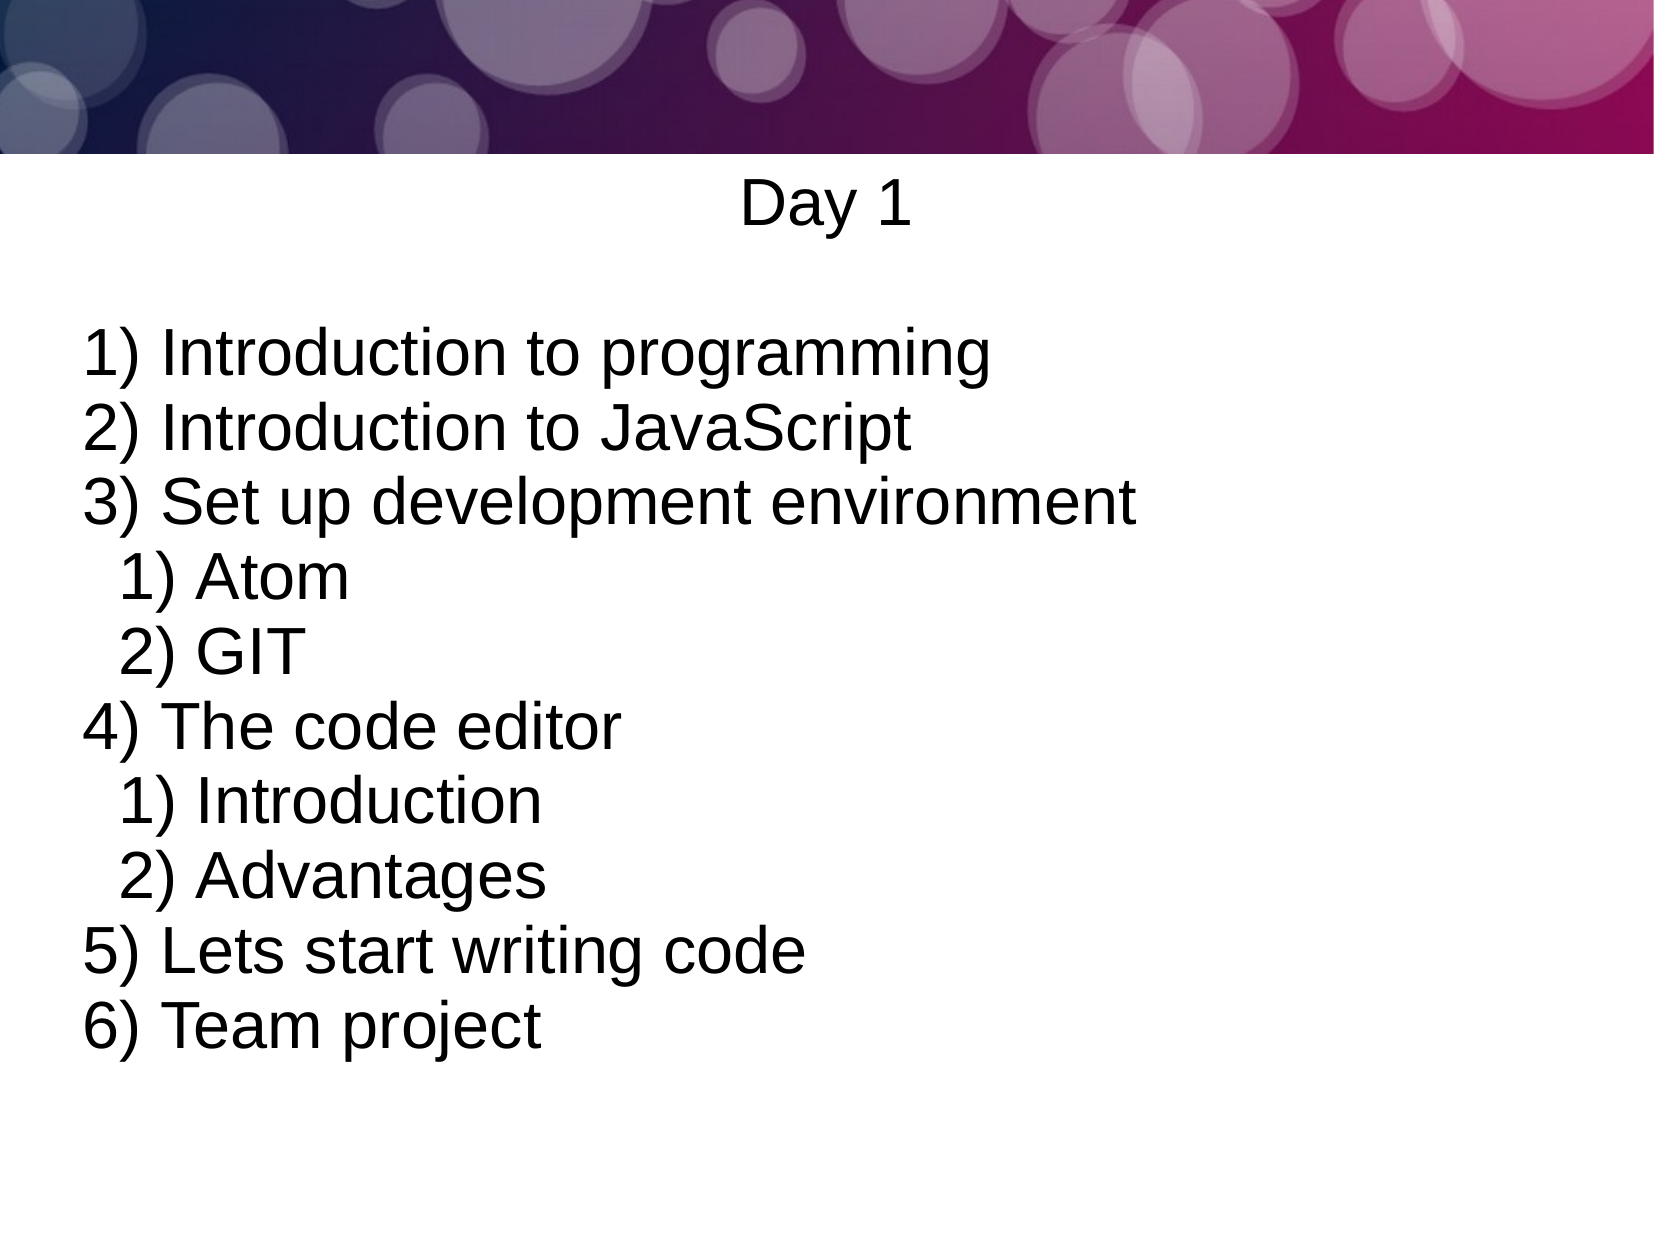

# Day 1
 Introduction to programming
 Introduction to JavaScript
 Set up development environment
 Atom
 GIT
 The code editor
 Introduction
 Advantages
 Lets start writing code
 Team project